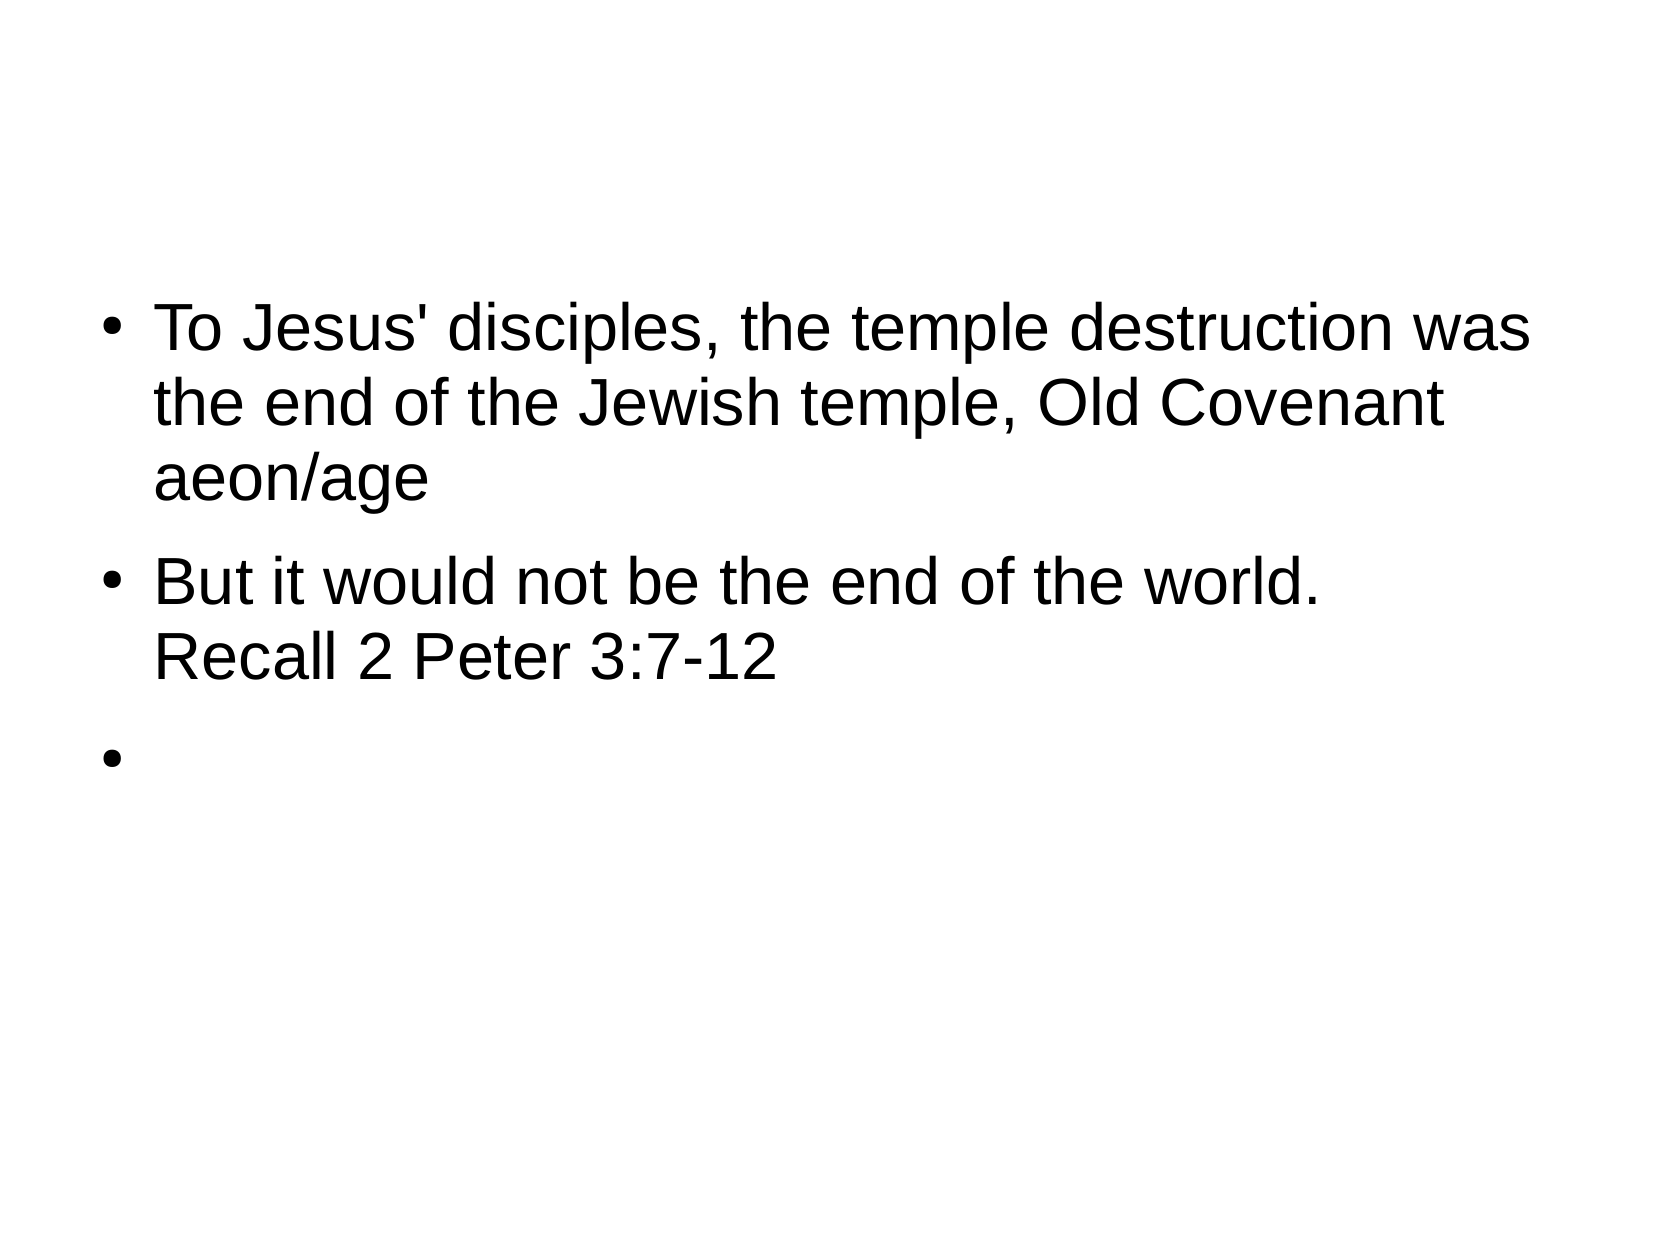

#
To Jesus' disciples, the temple destruction was the end of the Jewish temple, Old Covenant aeon/age
But it would not be the end of the world.
Recall 2 Peter 3:7-12